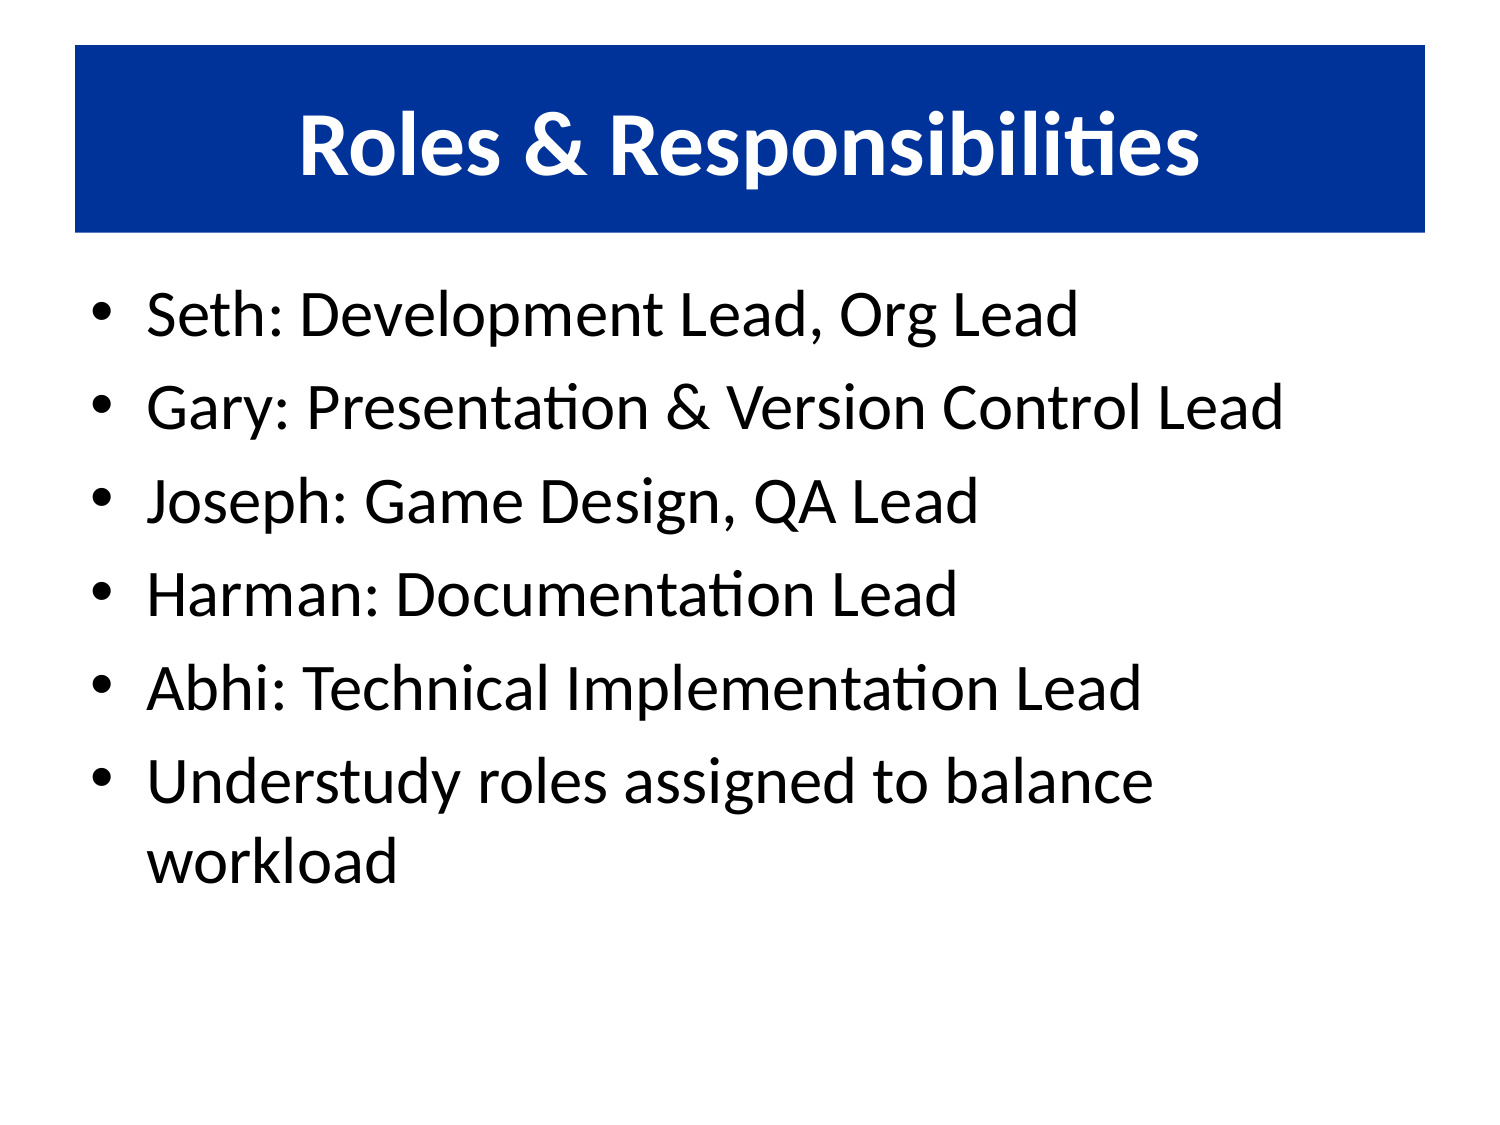

# Roles & Responsibilities
Seth: Development Lead, Org Lead
Gary: Presentation & Version Control Lead
Joseph: Game Design, QA Lead
Harman: Documentation Lead
Abhi: Technical Implementation Lead
Understudy roles assigned to balance workload